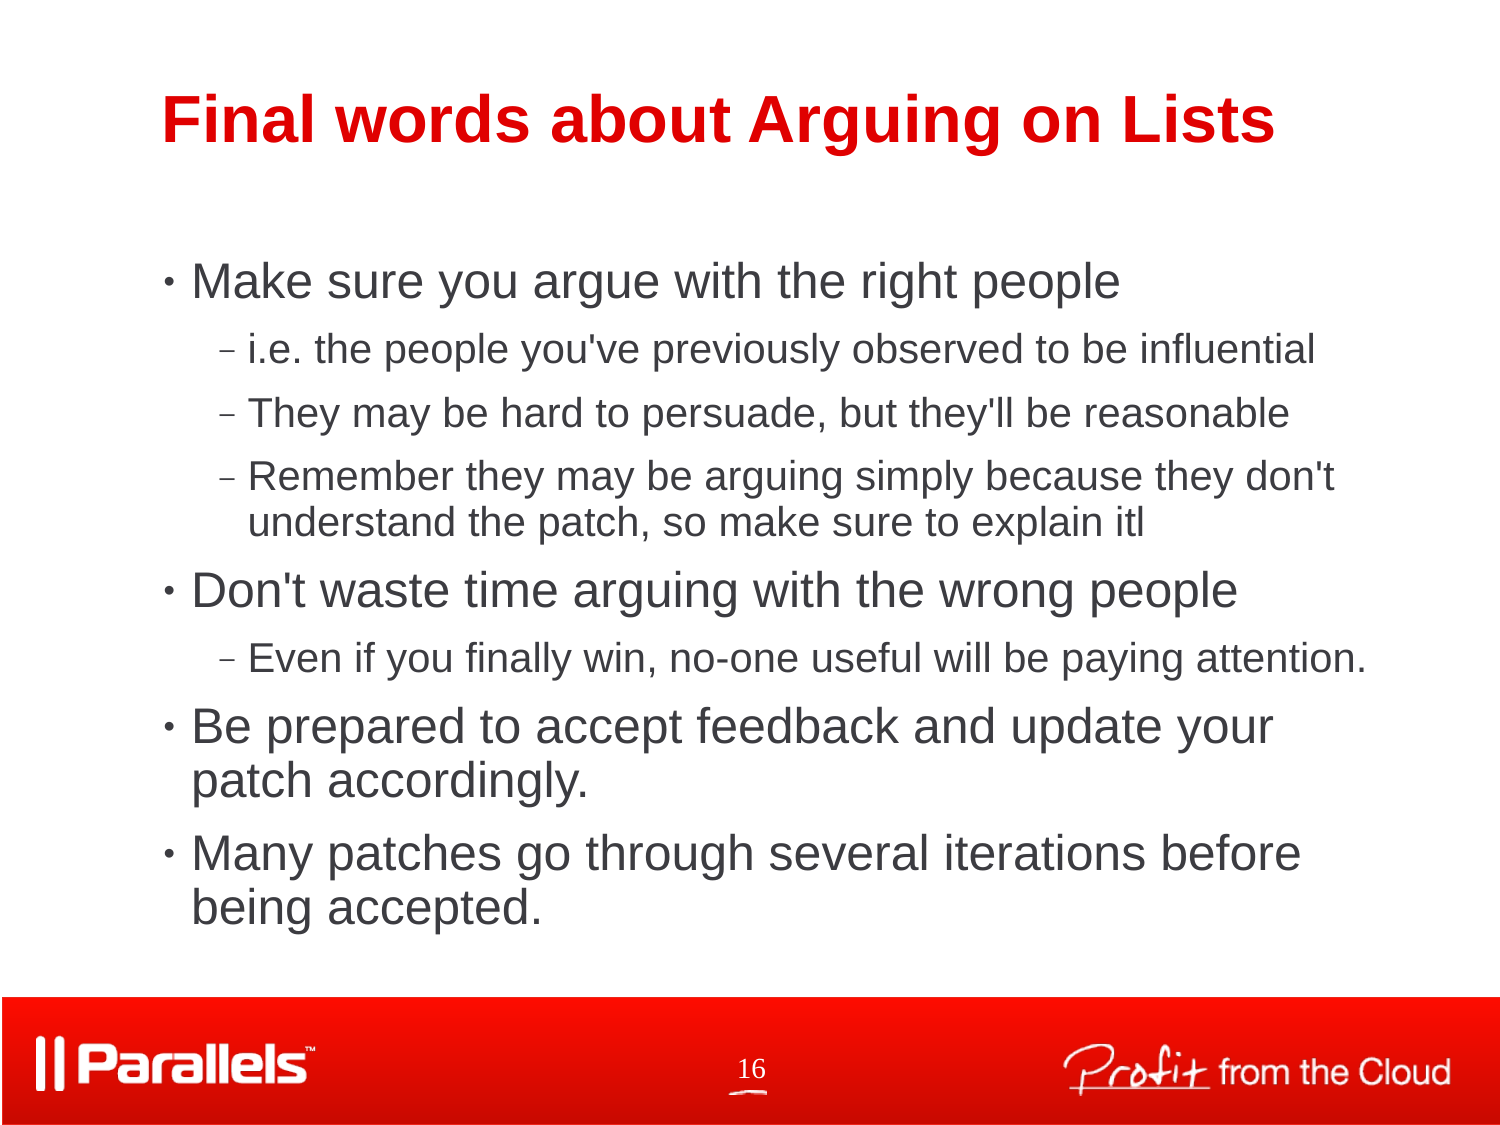

# Final words about Arguing on Lists
Make sure you argue with the right people
i.e. the people you've previously observed to be influential
They may be hard to persuade, but they'll be reasonable
Remember they may be arguing simply because they don't understand the patch, so make sure to explain itl
Don't waste time arguing with the wrong people
Even if you finally win, no-one useful will be paying attention.
Be prepared to accept feedback and update your patch accordingly.
Many patches go through several iterations before being accepted.